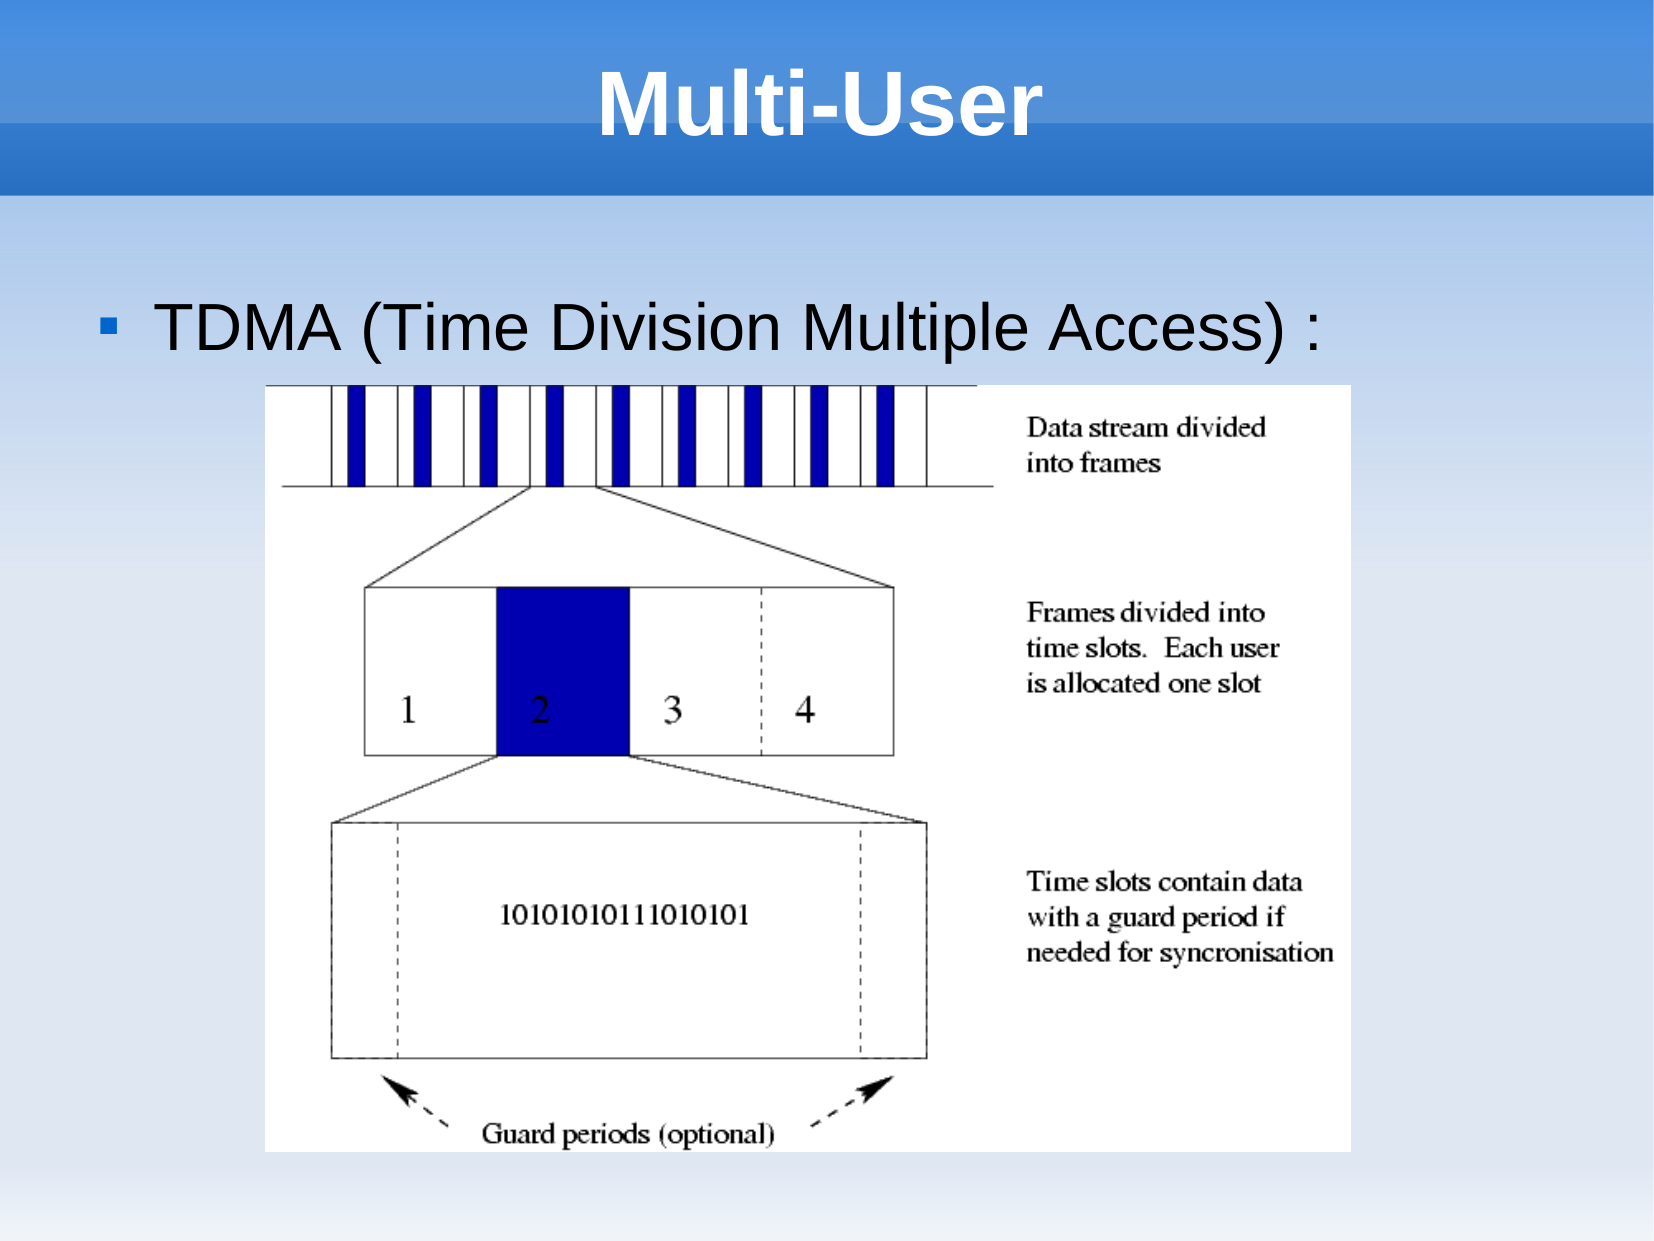

# Multi-User
TDMA (Time Division Multiple Access) :